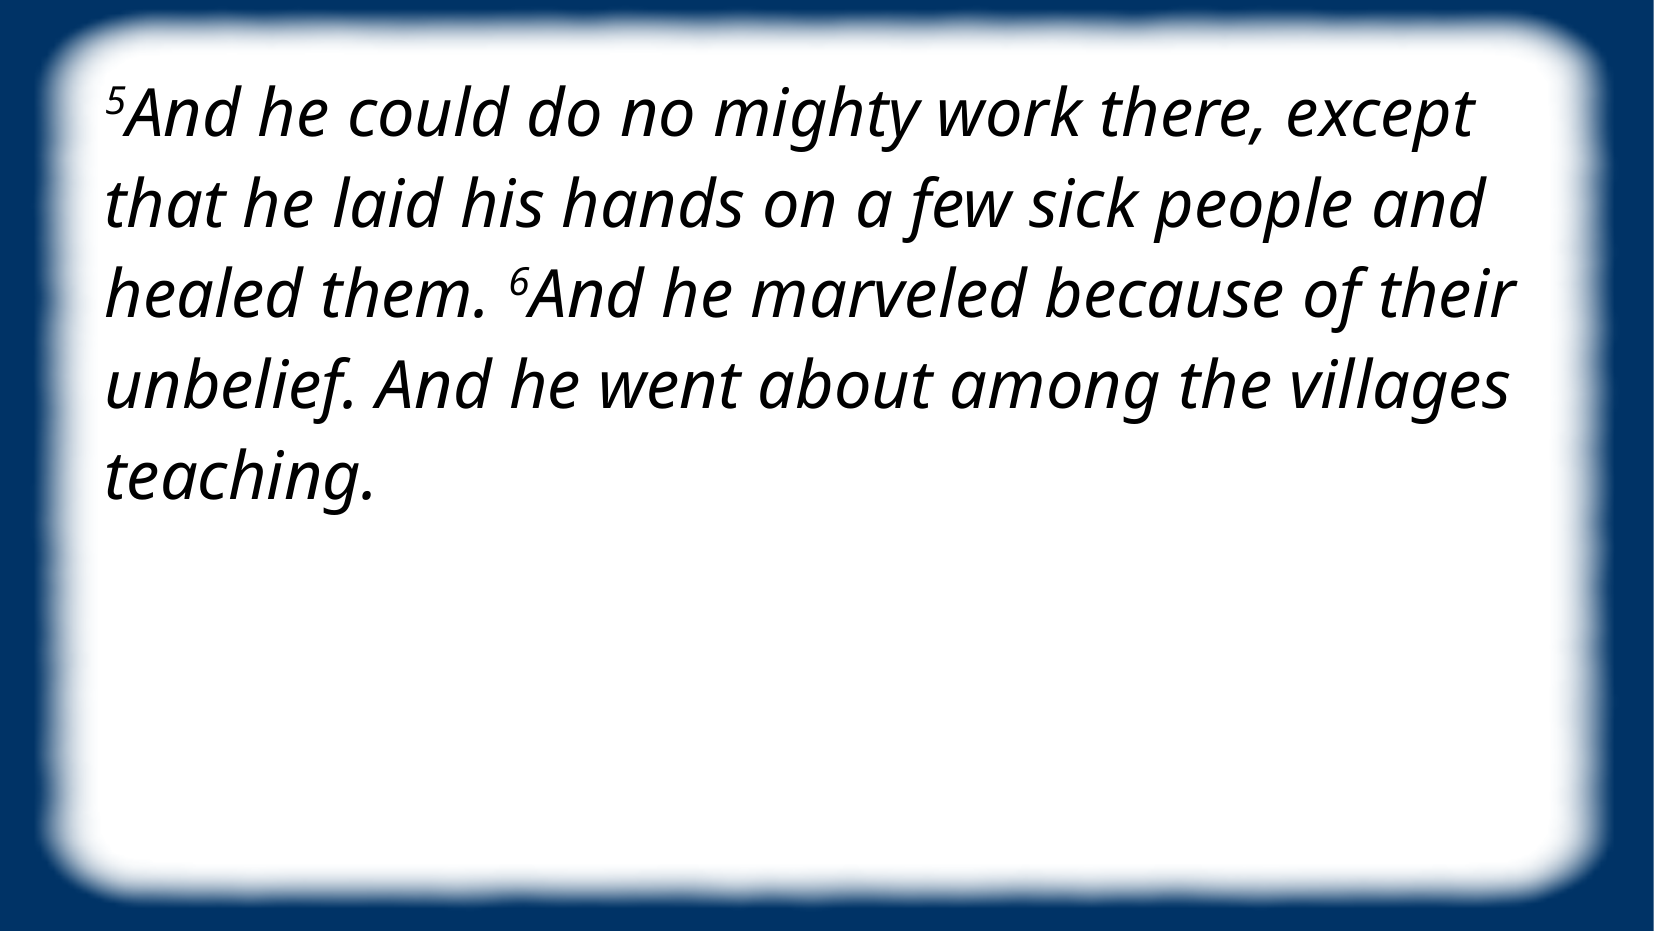

5And he could do no mighty work there, except that he laid his hands on a few sick people and healed them. 6And he marveled because of their unbelief. And he went about among the villages teaching.